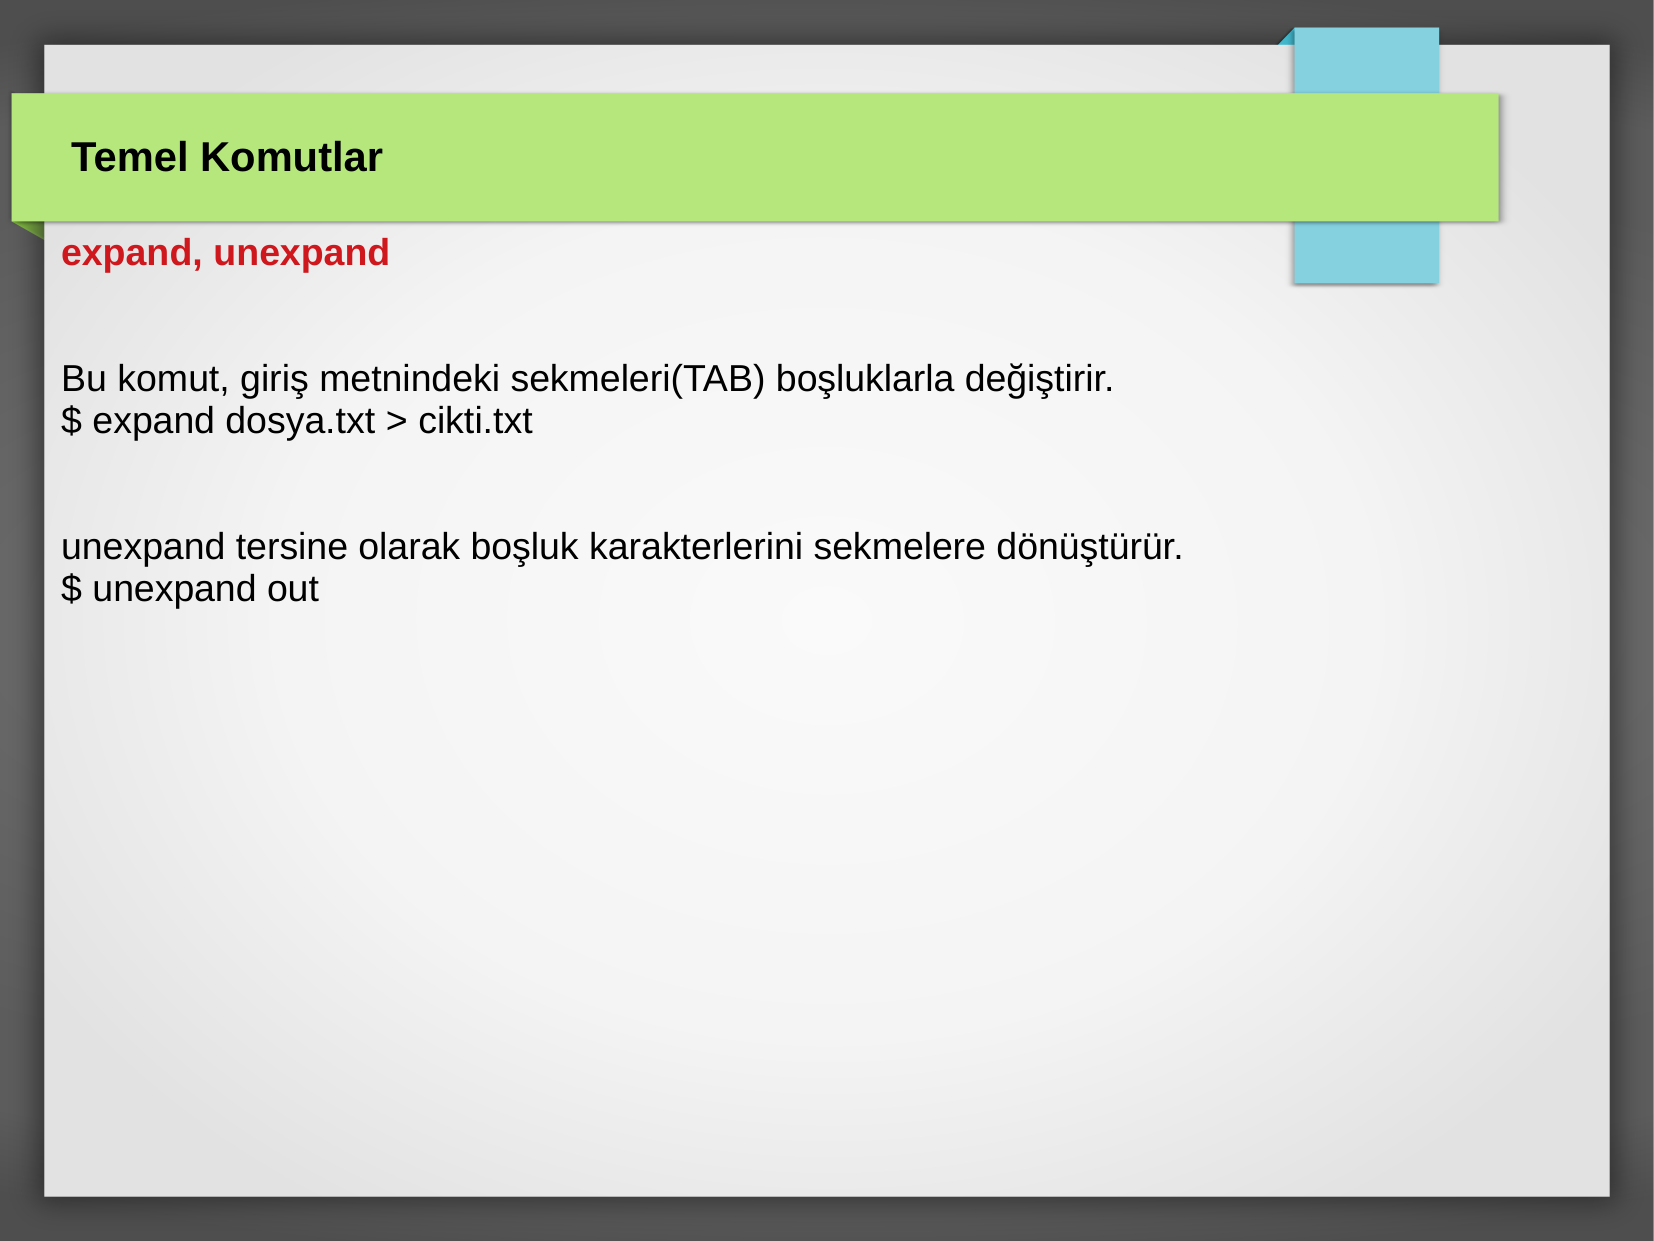

Temel Komutlar
expand, unexpand
Bu komut, giriş metnindeki sekmeleri(TAB) boşluklarla değiştirir.
$ expand dosya.txt > cikti.txt
unexpand tersine olarak boşluk karakterlerini sekmelere dönüştürür.
$ unexpand out